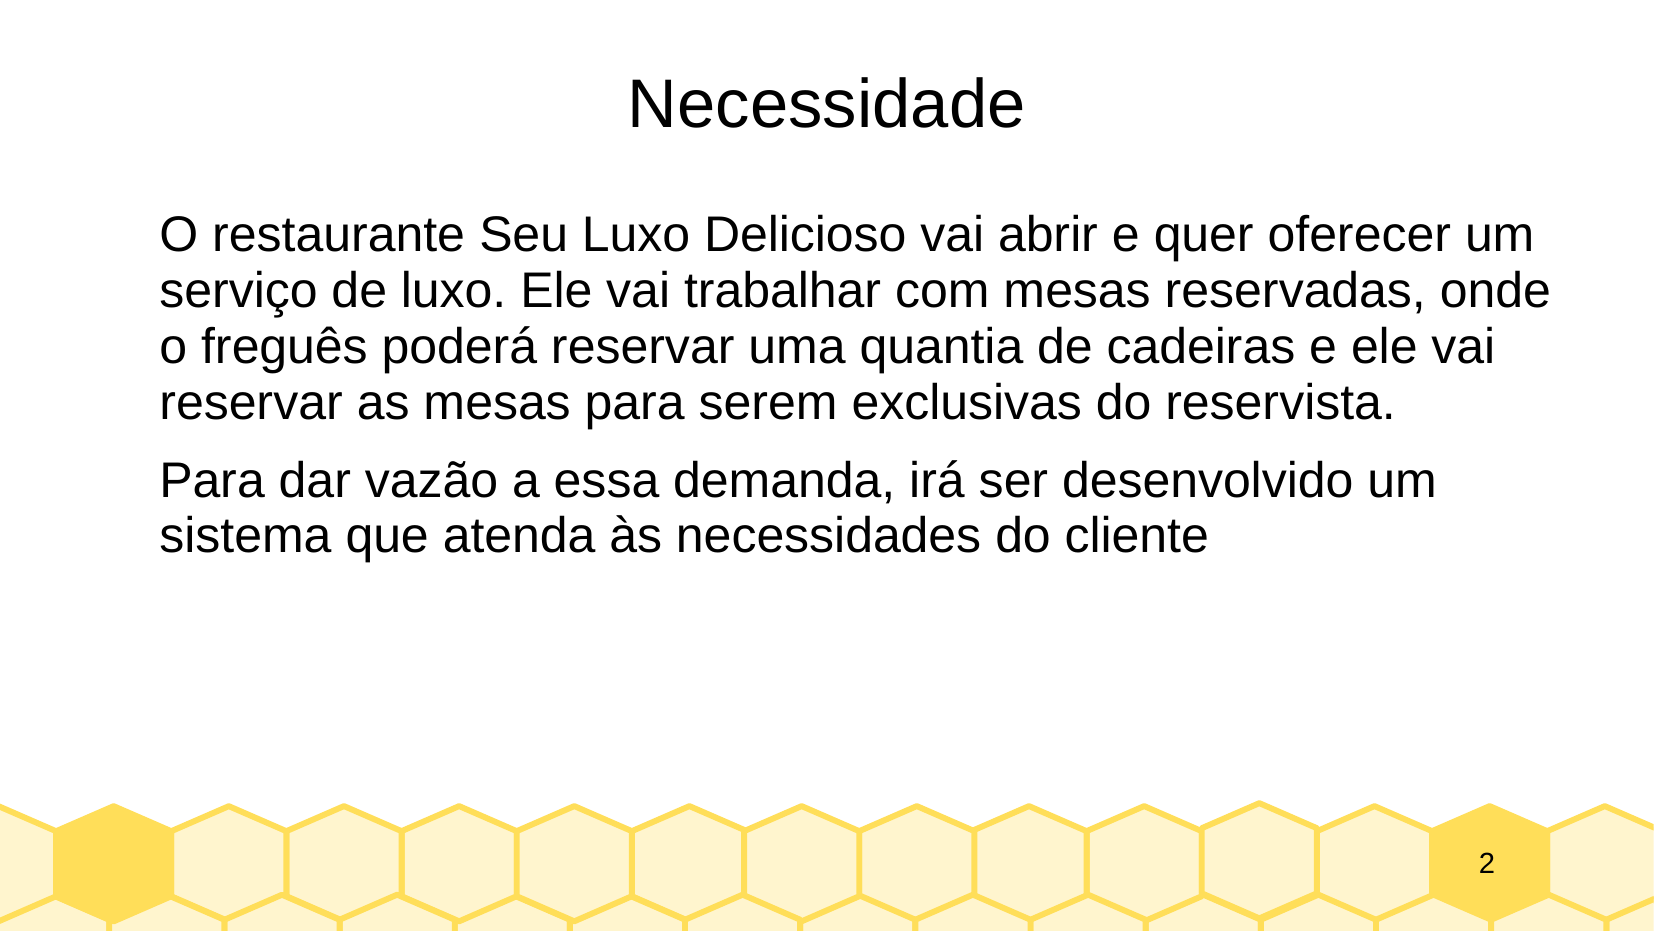

# Necessidade
O restaurante Seu Luxo Delicioso vai abrir e quer oferecer um serviço de luxo. Ele vai trabalhar com mesas reservadas, onde o freguês poderá reservar uma quantia de cadeiras e ele vai reservar as mesas para serem exclusivas do reservista.
Para dar vazão a essa demanda, irá ser desenvolvido um sistema que atenda às necessidades do cliente